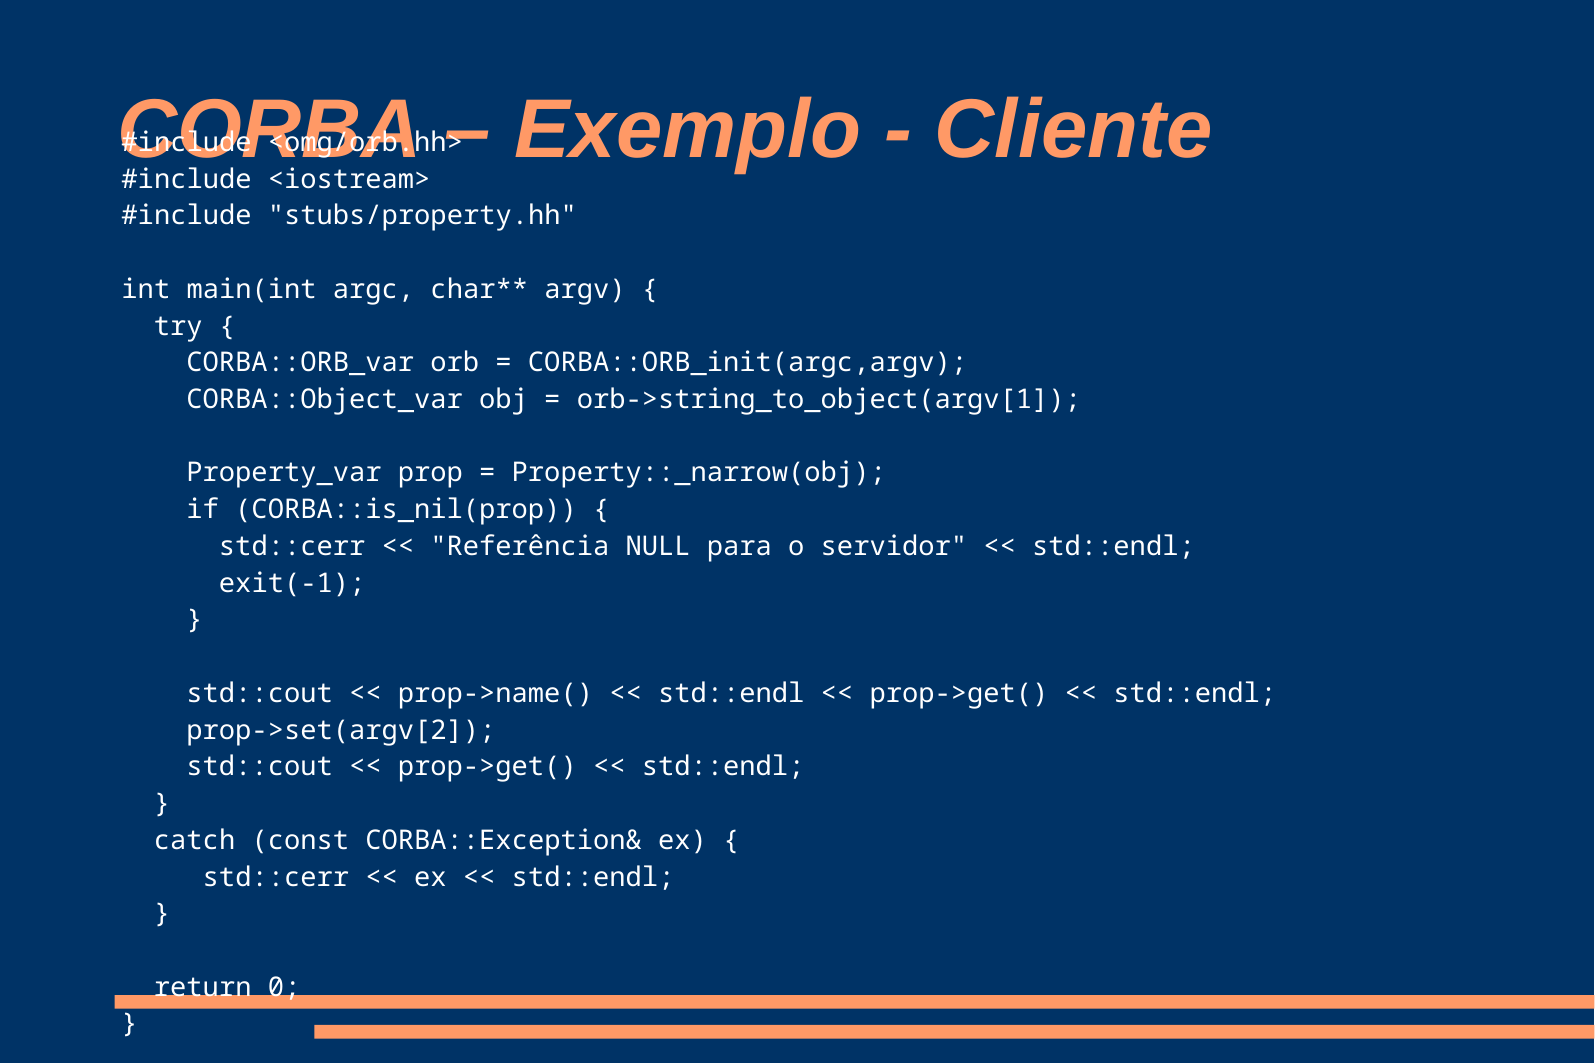

# CORBA – Exemplo - Cliente
#include <omg/orb.hh>
#include <iostream>
#include "stubs/property.hh"
int main(int argc, char** argv) {
 try {
 CORBA::ORB_var orb = CORBA::ORB_init(argc,argv);
 CORBA::Object_var obj = orb->string_to_object(argv[1]);
 Property_var prop = Property::_narrow(obj);
 if (CORBA::is_nil(prop)) {
 std::cerr << "Referência NULL para o servidor" << std::endl;
 exit(-1);
 }
 std::cout << prop->name() << std::endl << prop->get() << std::endl;
 prop->set(argv[2]);
 std::cout << prop->get() << std::endl;
 }
 catch (const CORBA::Exception& ex) {
 std::cerr << ex << std::endl;
 }
 return 0;
}